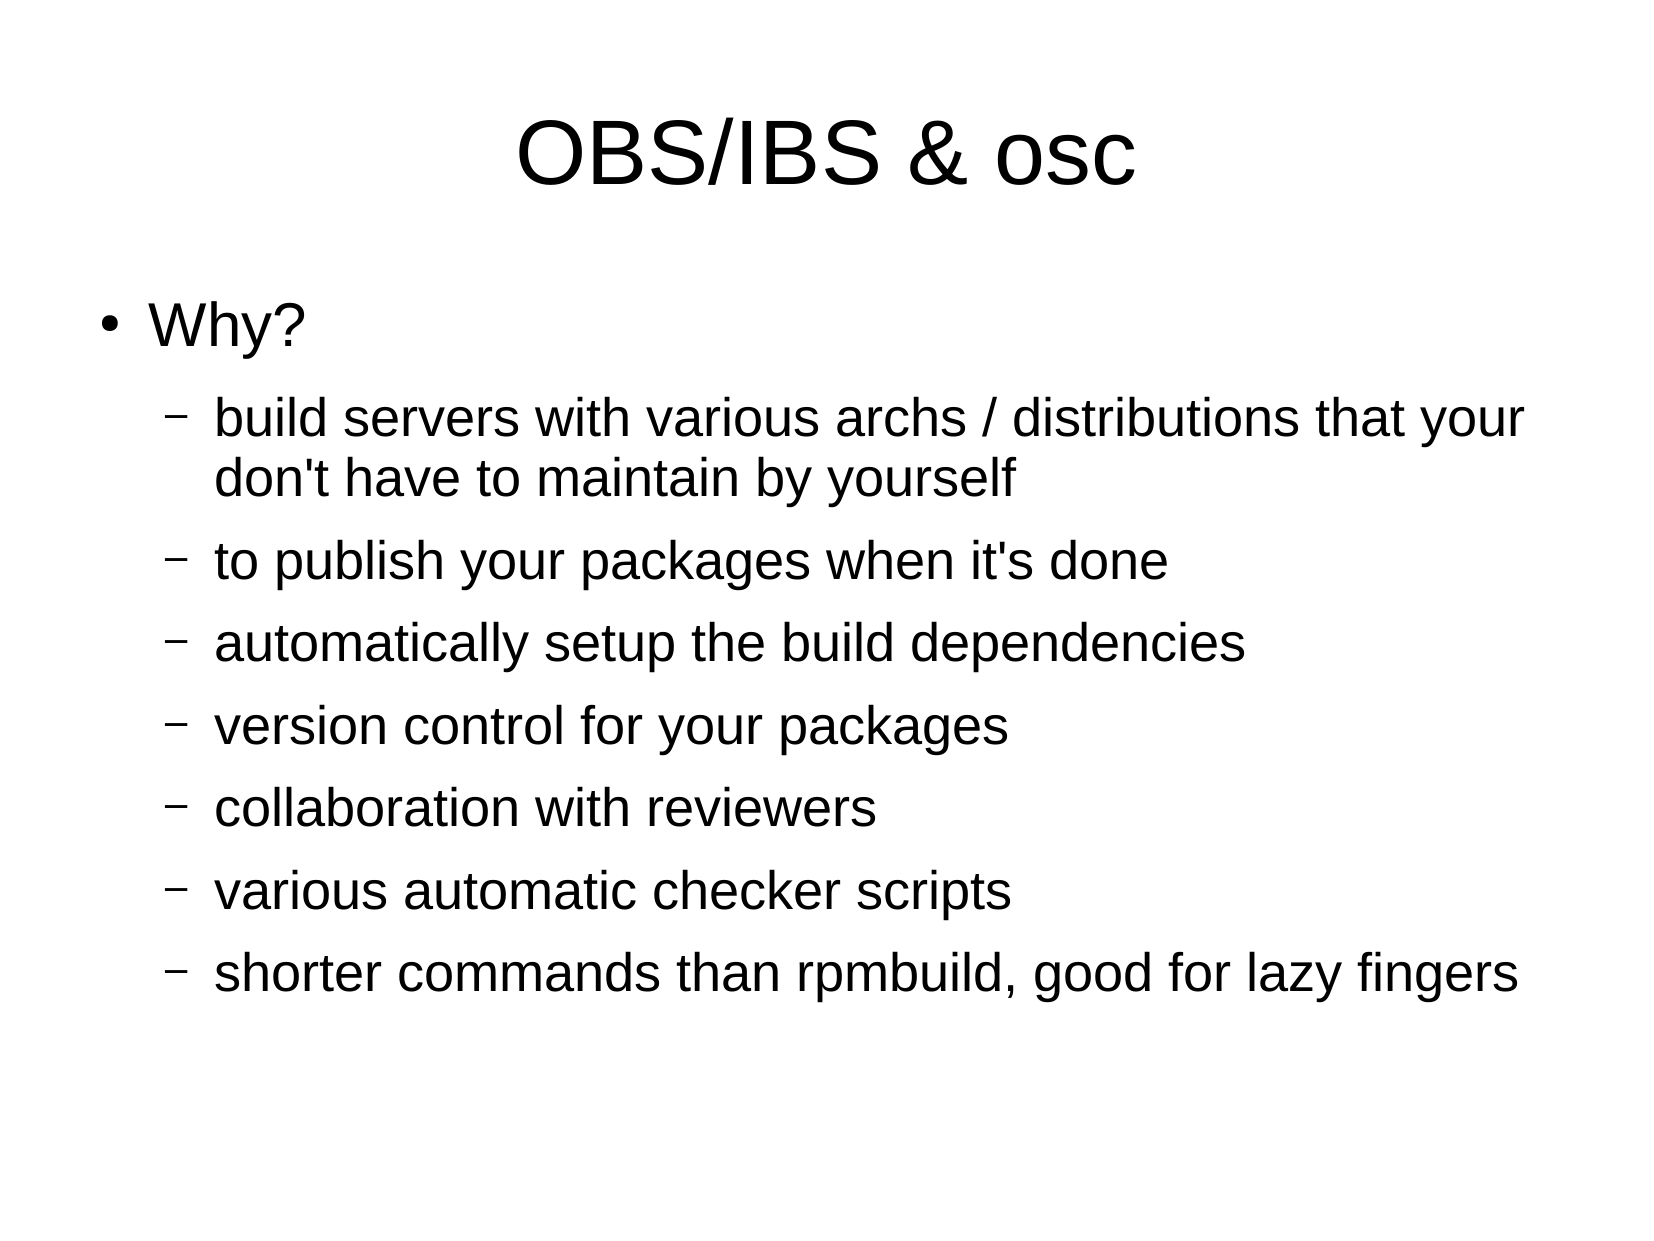

# OBS/IBS & osc
Why?
build servers with various archs / distributions that your don't have to maintain by yourself
to publish your packages when it's done
automatically setup the build dependencies
version control for your packages
collaboration with reviewers
various automatic checker scripts
shorter commands than rpmbuild, good for lazy fingers